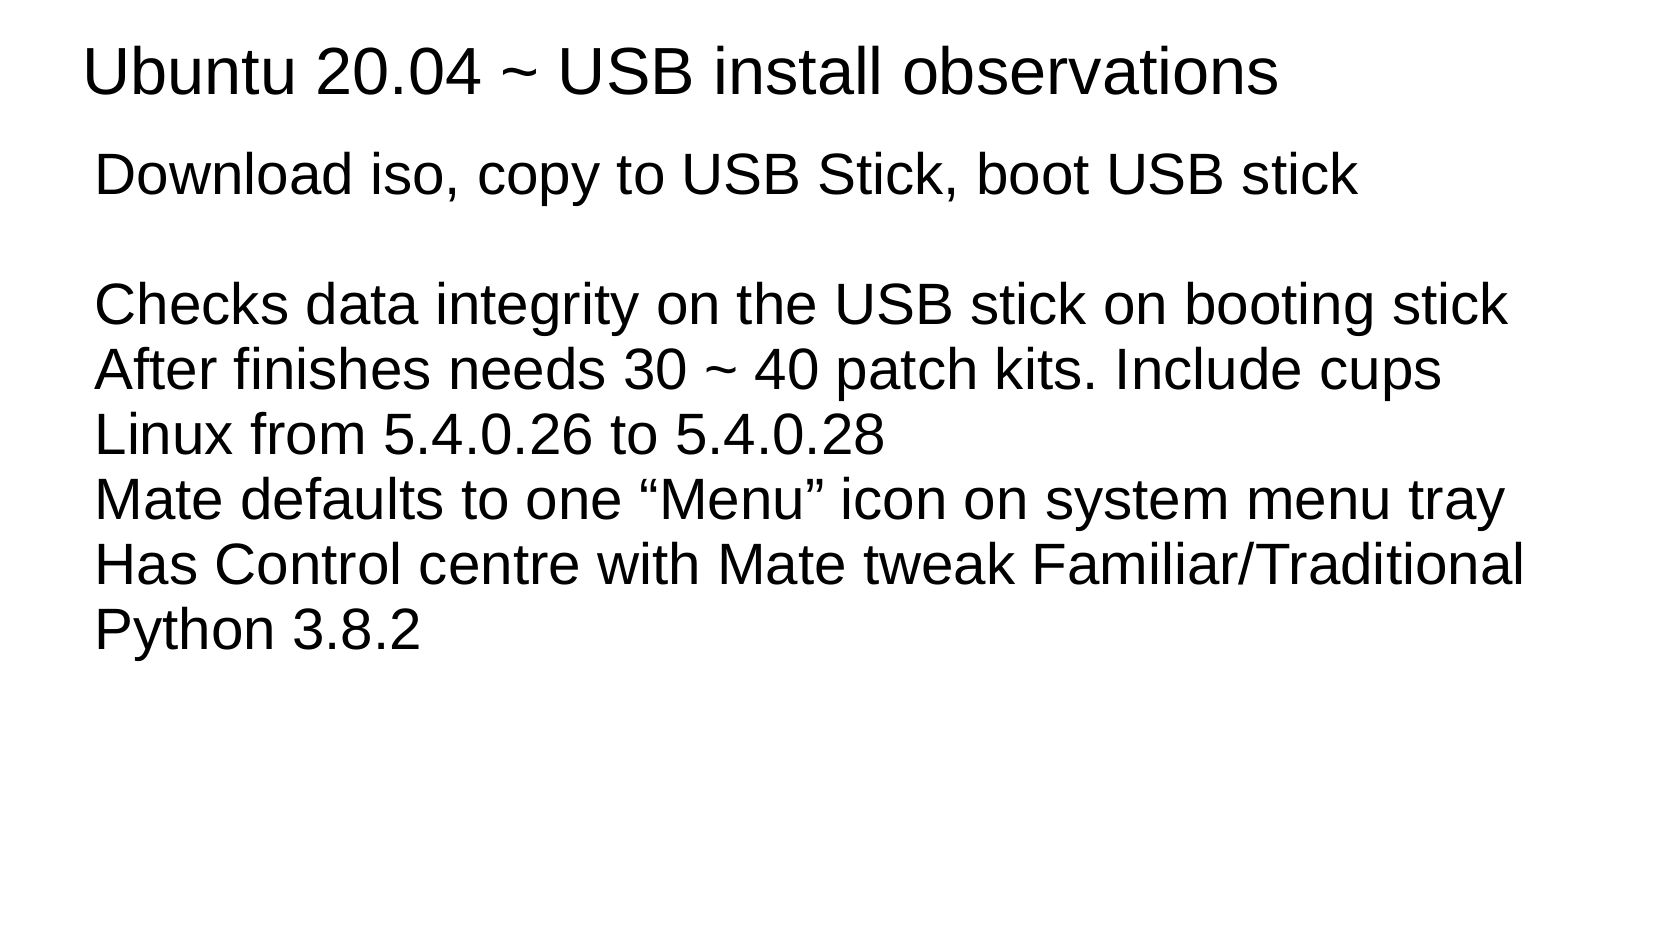

# Ubuntu 20.04 ~ USB install observations
Download iso, copy to USB Stick, boot USB stick
Checks data integrity on the USB stick on booting stick
After finishes needs 30 ~ 40 patch kits. Include cups
Linux from 5.4.0.26 to 5.4.0.28
Mate defaults to one “Menu” icon on system menu tray
Has Control centre with Mate tweak Familiar/Traditional
Python 3.8.2